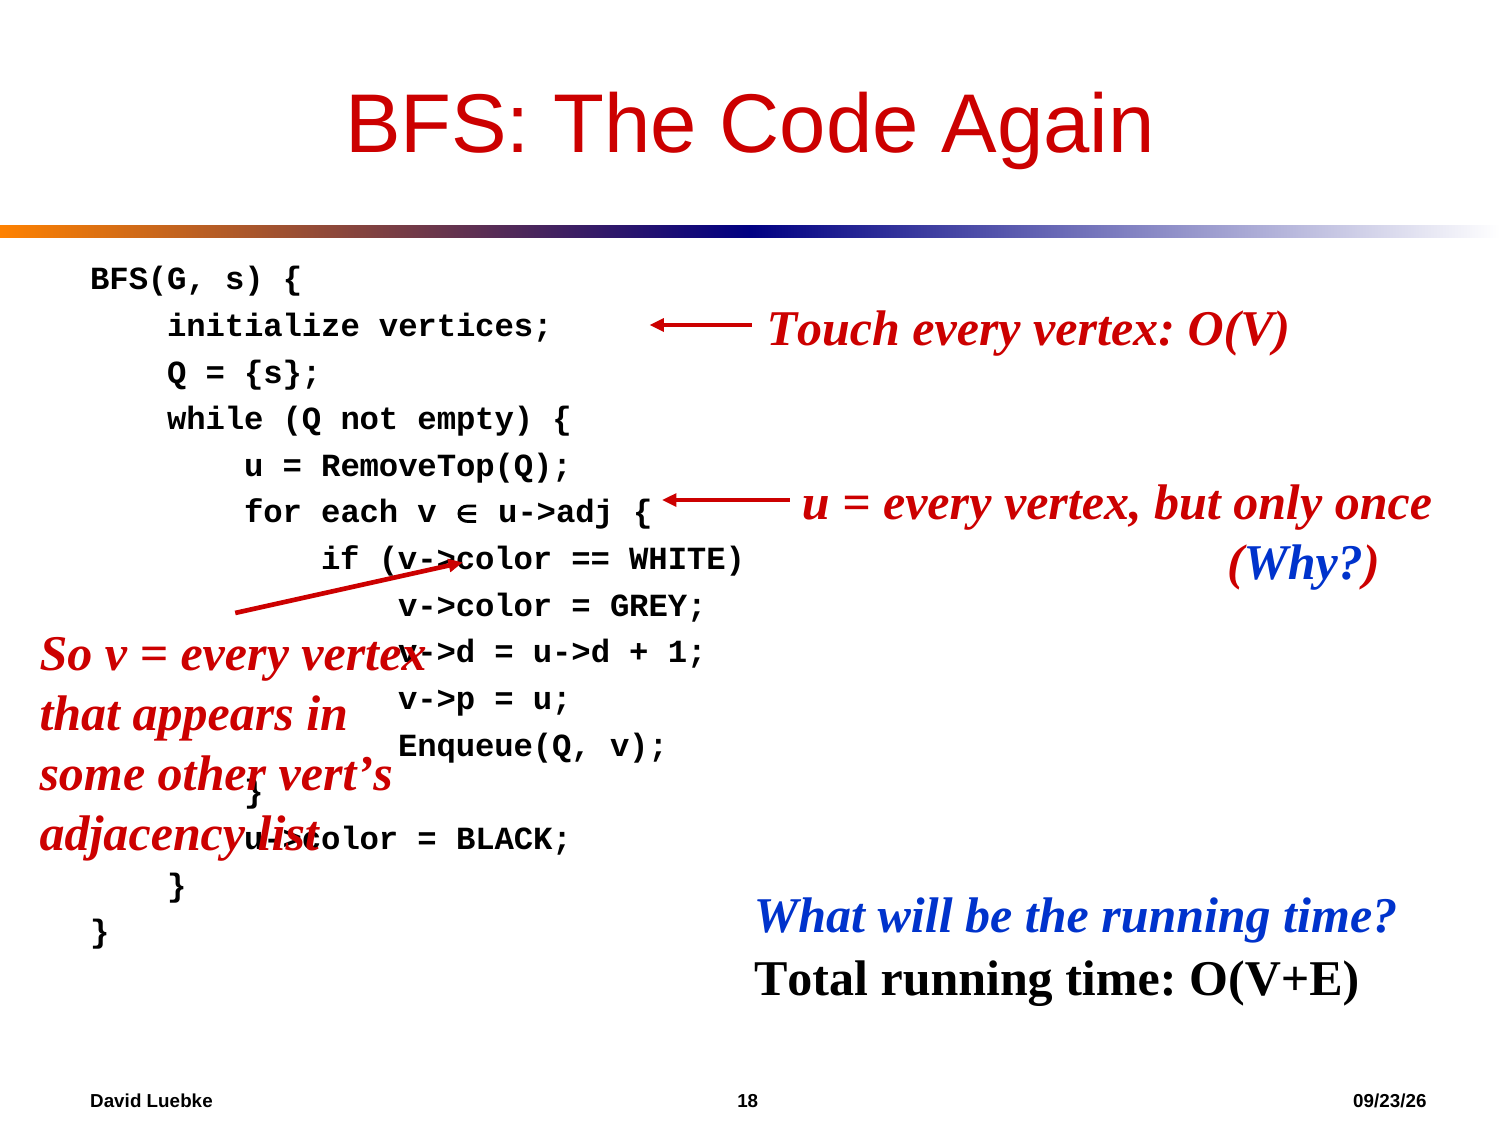

# BFS: The Code Again
BFS(G, s) {
 initialize vertices;
 Q = {s};
 while (Q not empty) {
 u = RemoveTop(Q);
 for each v  u->adj {
 if (v->color == WHITE)
 v->color = GREY;
 v->d = u->d + 1;
 v->p = u;
 Enqueue(Q, v);
 }
 u->color = BLACK;
 }
}
Touch every vertex: O(V)
u = every vertex, but only once
 (Why?)
So v = every vertex that appears in some other vert’s adjacency list
What will be the running time?
Total running time: O(V+E)
David Luebke